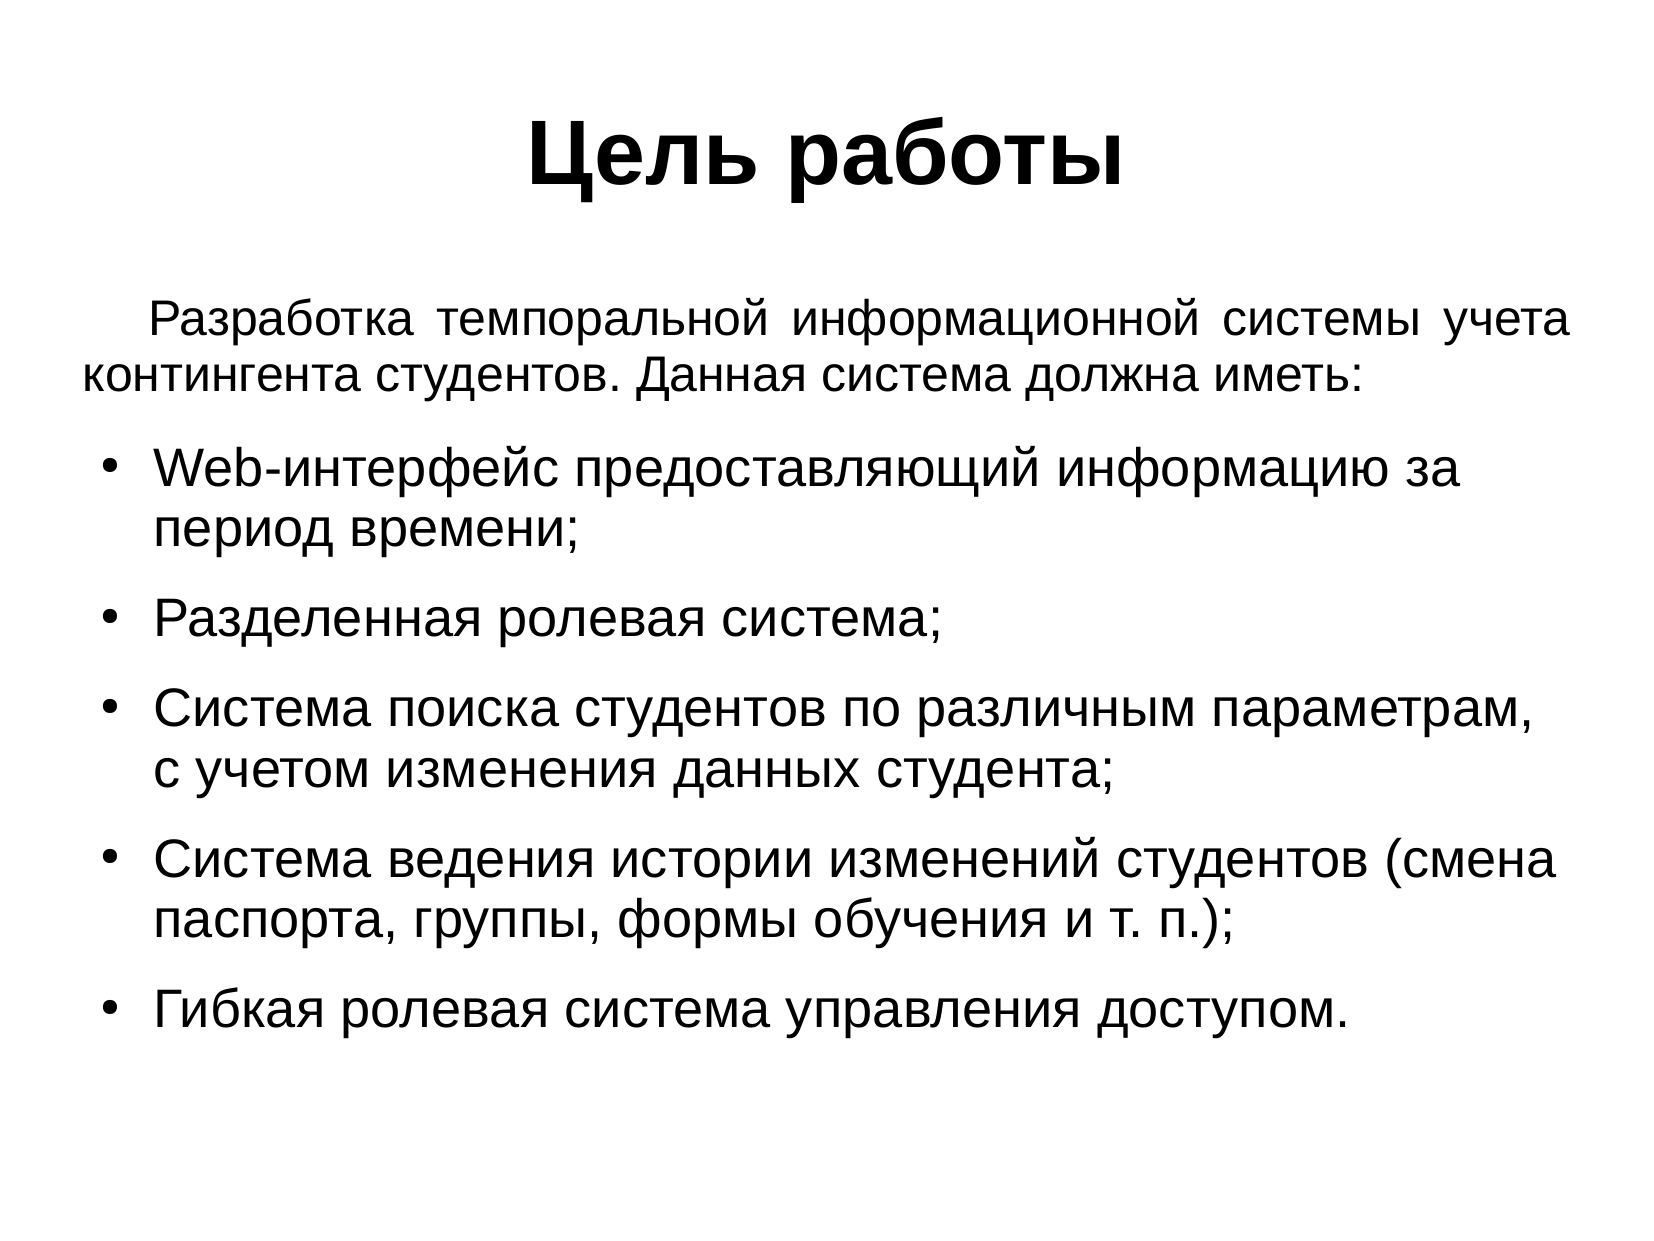

# Цель работы
 Разработка темпоральной информационной системы учета контингента студентов. Данная система должна иметь:
Web-интерфейс предоставляющий информацию за период времени;
Разделенная ролевая система;
Система поиска студентов по различным параметрам, с учетом изменения данных студента;
Система ведения истории изменений студентов (смена паспорта, группы, формы обучения и т. п.);
Гибкая ролевая система управления доступом.